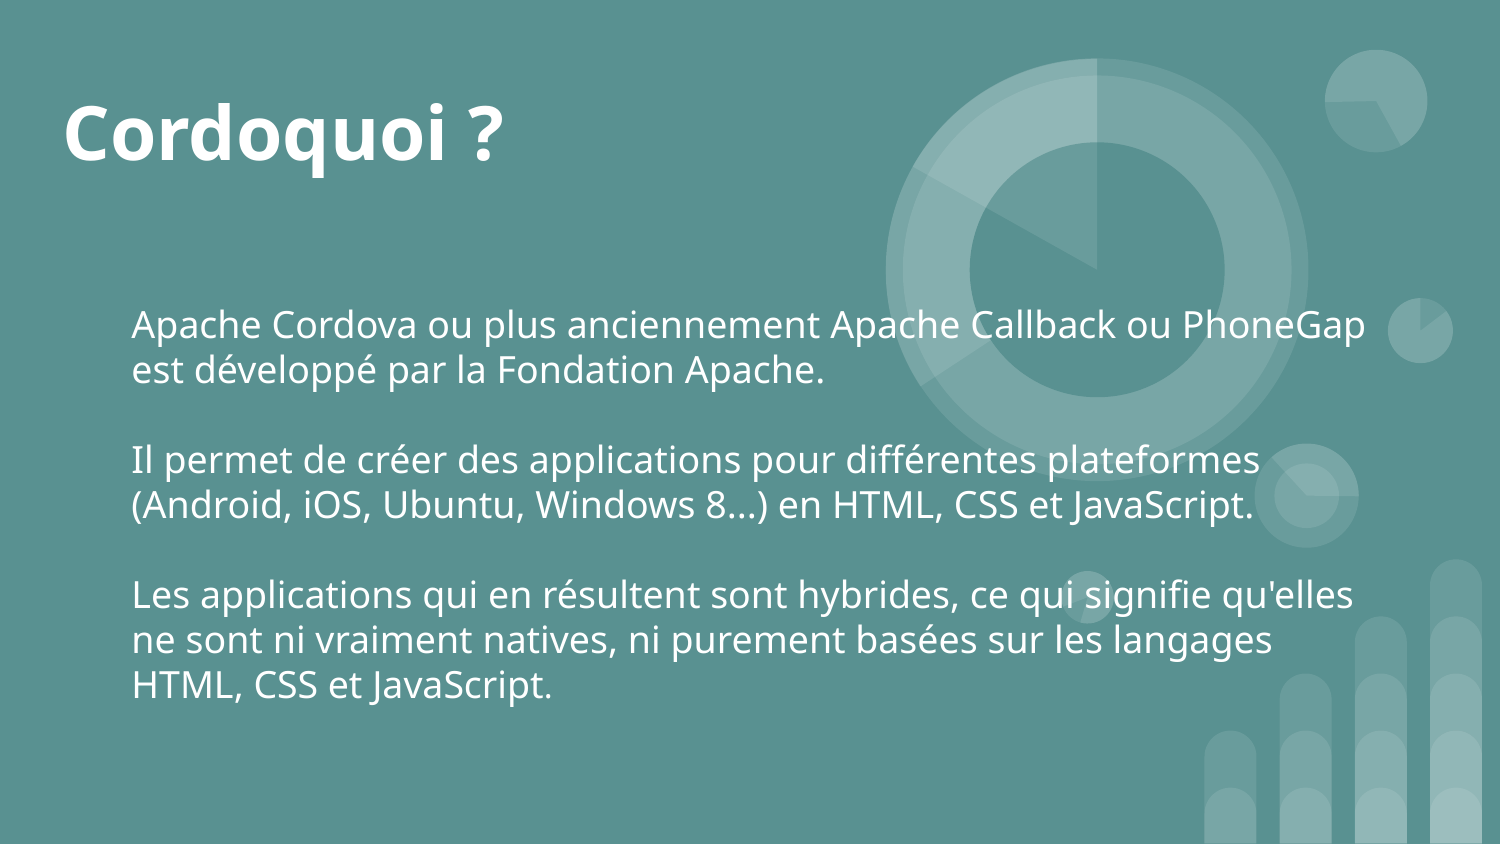

# Cordoquoi ?
Apache Cordova ou plus anciennement Apache Callback ou PhoneGap est développé par la Fondation Apache.
Il permet de créer des applications pour différentes plateformes (Android, iOS, Ubuntu, Windows 8...) en HTML, CSS et JavaScript.
Les applications qui en résultent sont hybrides, ce qui signifie qu'elles ne sont ni vraiment natives, ni purement basées sur les langages HTML, CSS et JavaScript.